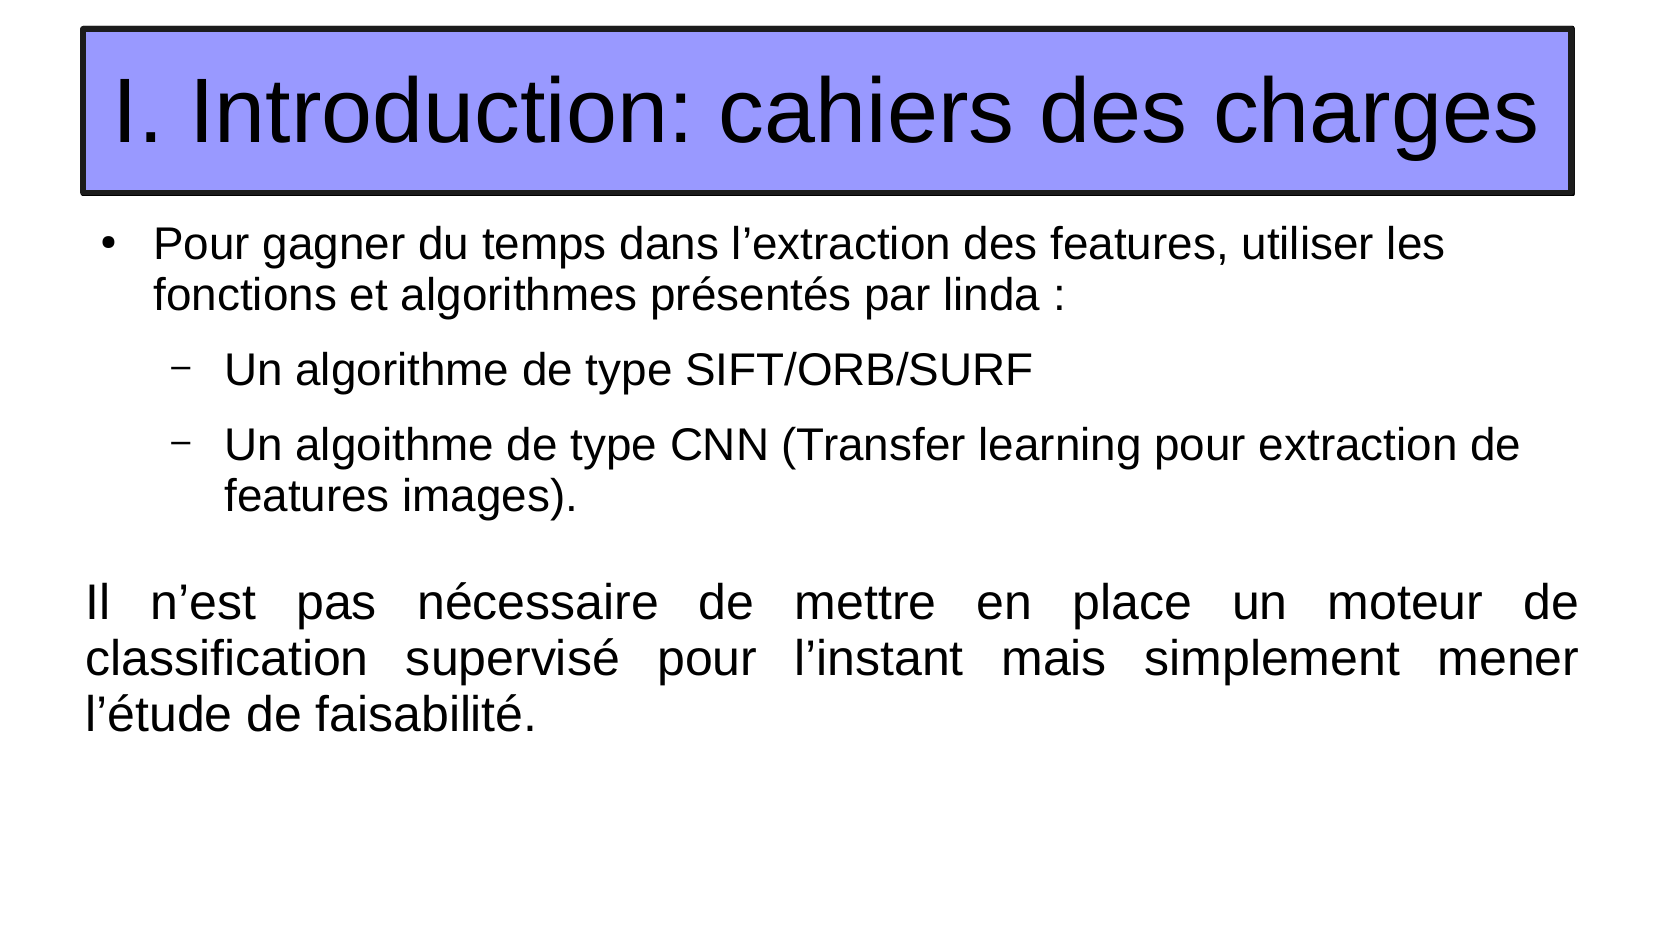

I. Introduction: cahiers des charges
#
Pour gagner du temps dans l’extraction des features, utiliser les fonctions et algorithmes présentés par linda :
Un algorithme de type SIFT/ORB/SURF
Un algoithme de type CNN (Transfer learning pour extraction de features images).
Il n’est pas nécessaire de mettre en place un moteur de classification supervisé pour l’instant mais simplement mener l’étude de faisabilité.